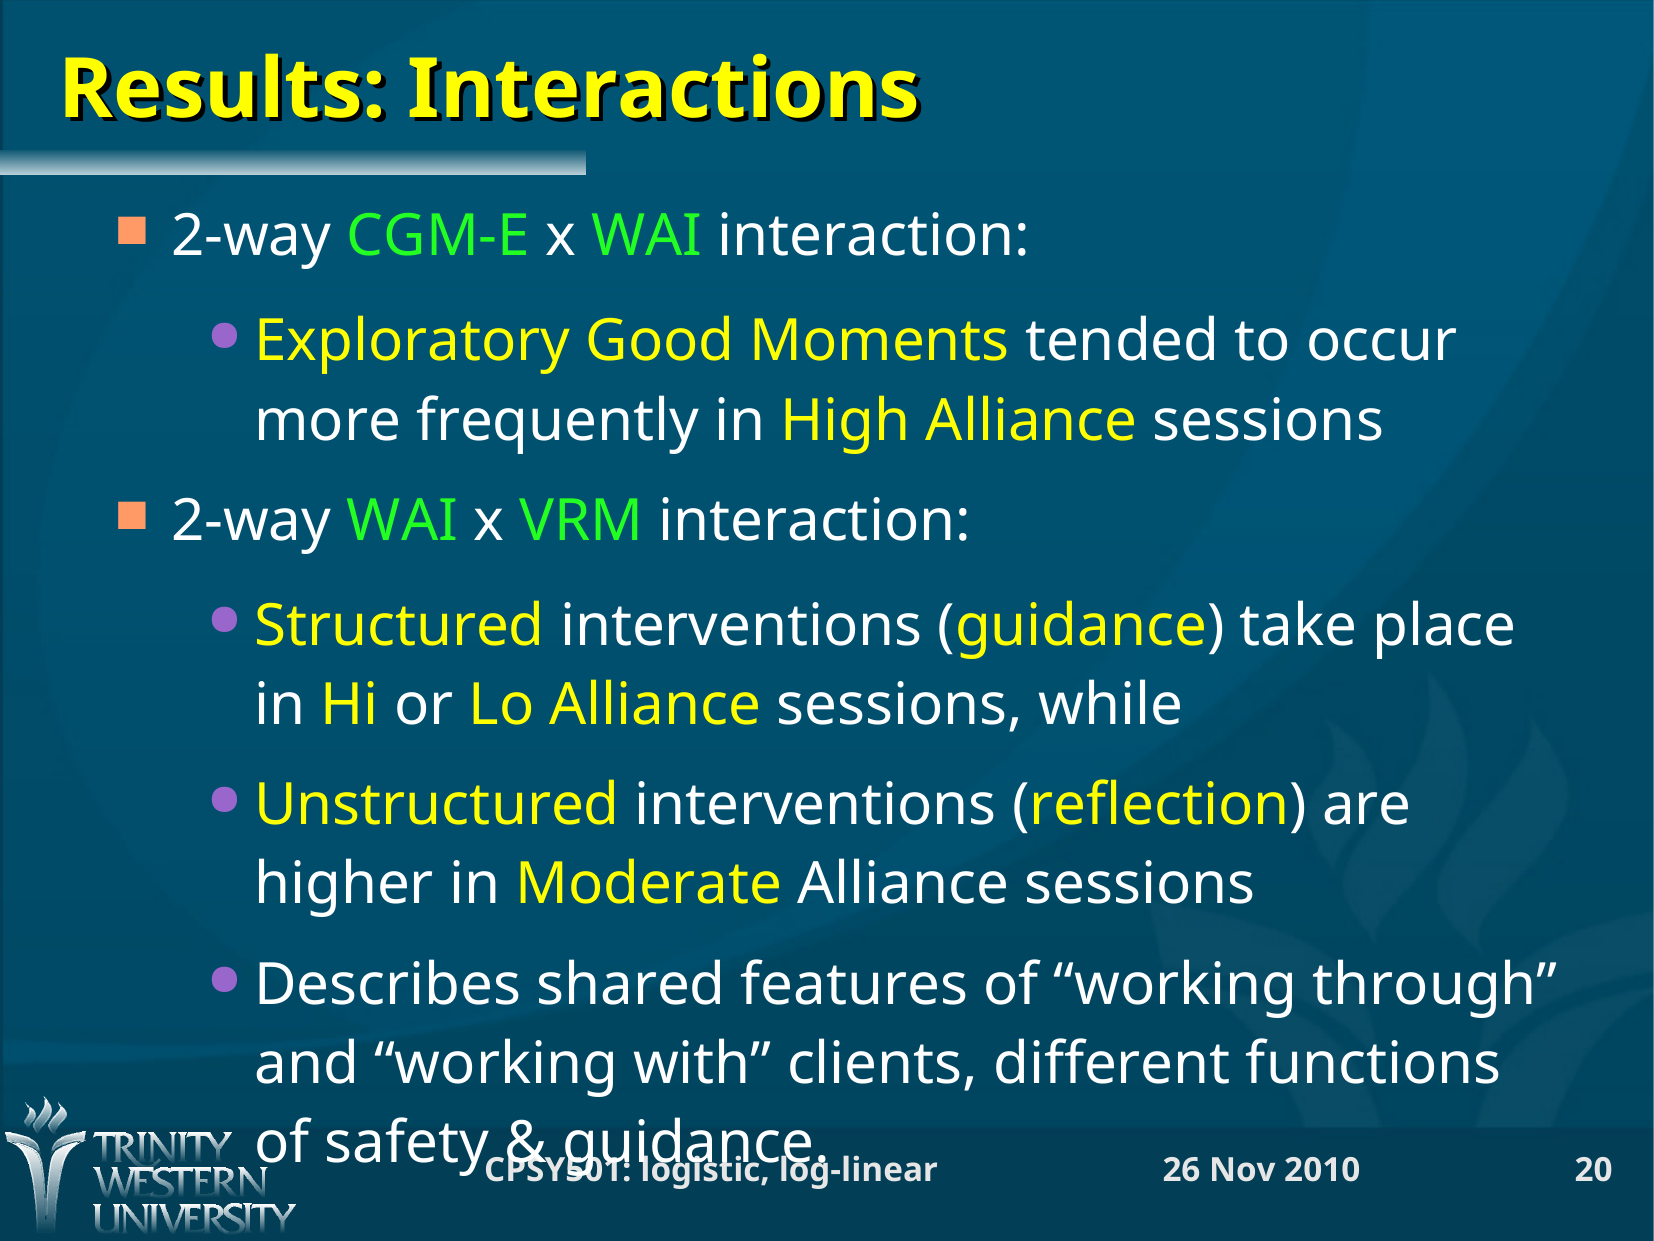

# Results: Interactions
2-way CGM-E x WAI interaction:
Exploratory Good Moments tended to occur more frequently in High Alliance sessions
2-way WAI x VRM interaction:
Structured interventions (guidance) take place in Hi or Lo Alliance sessions, while
Unstructured interventions (reflection) are higher in Moderate Alliance sessions
Describes shared features of “working through” and “working with” clients, different functions of safety & guidance.
CPSY501: logistic, log-linear
26 Nov 2010
20